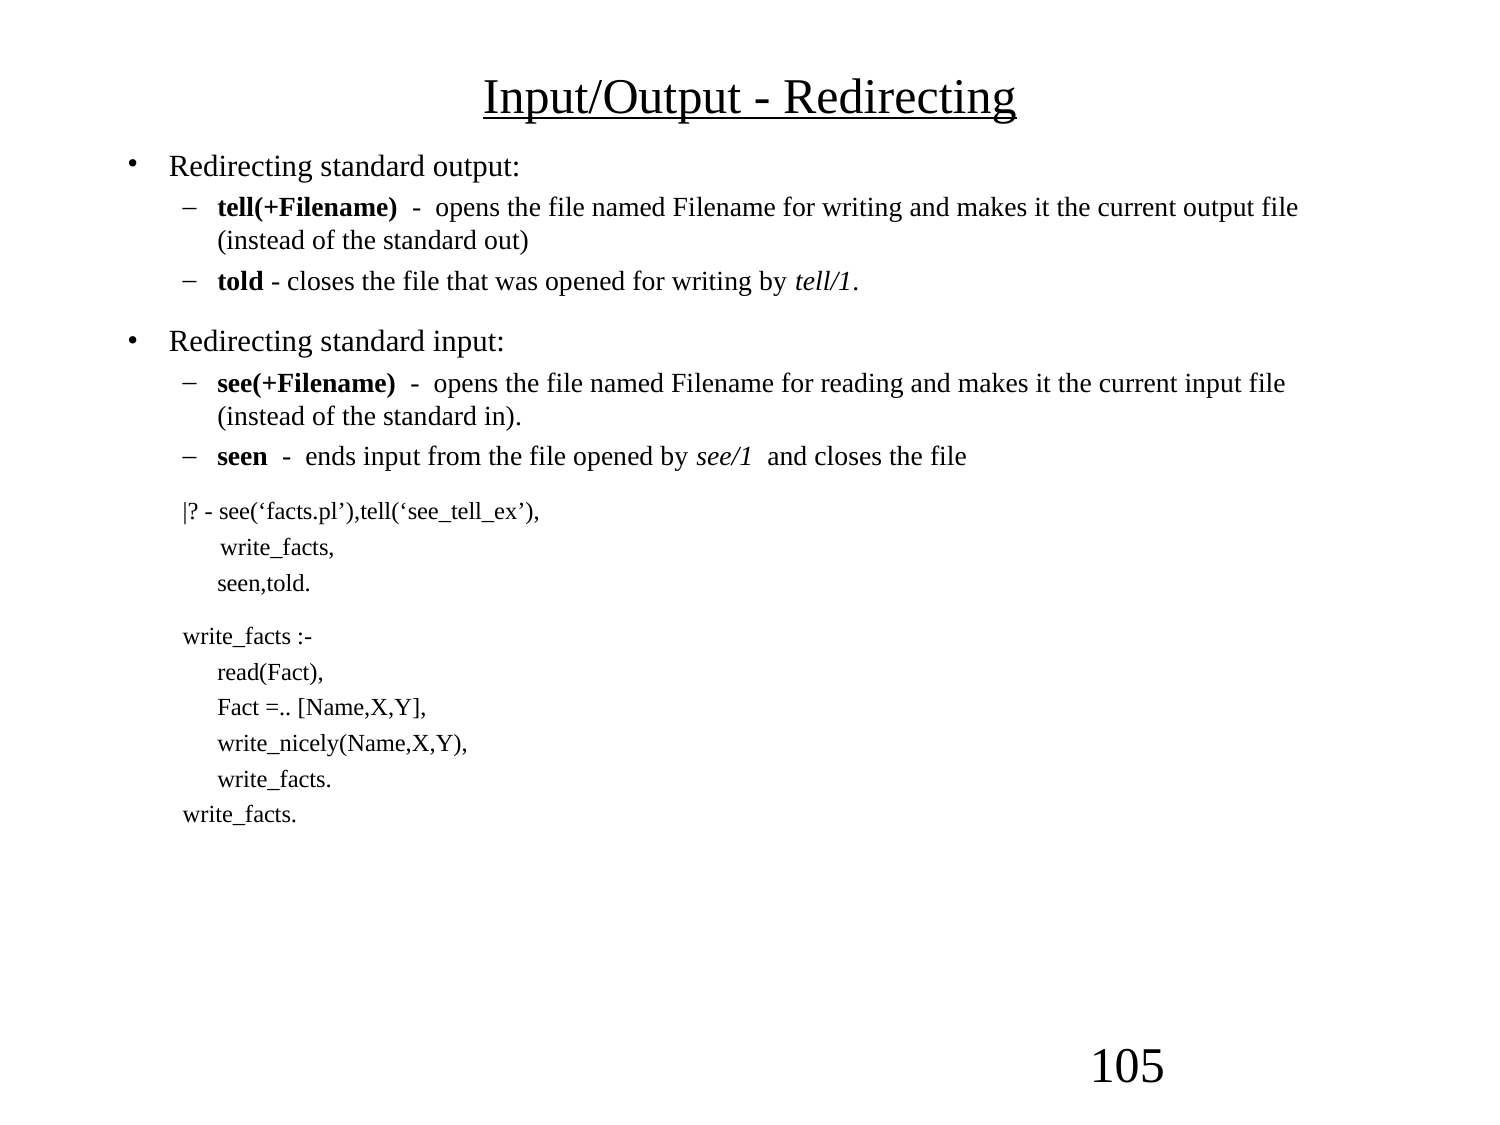

# Input/Output - Redirecting
Redirecting standard output:
tell(+Filename) - opens the file named Filename for writing and makes it the current output file (instead of the standard out)
told - closes the file that was opened for writing by tell/1.
Redirecting standard input:
see(+Filename) - opens the file named Filename for reading and makes it the current input file (instead of the standard in).
seen - ends input from the file opened by see/1 and closes the file
|? - see(‘facts.pl’),tell(‘see_tell_ex’),
 write_facts,
	seen,told.
write_facts :-
	read(Fact),
	Fact =.. [Name,X,Y],
	write_nicely(Name,X,Y),
	write_facts.
write_facts.
105